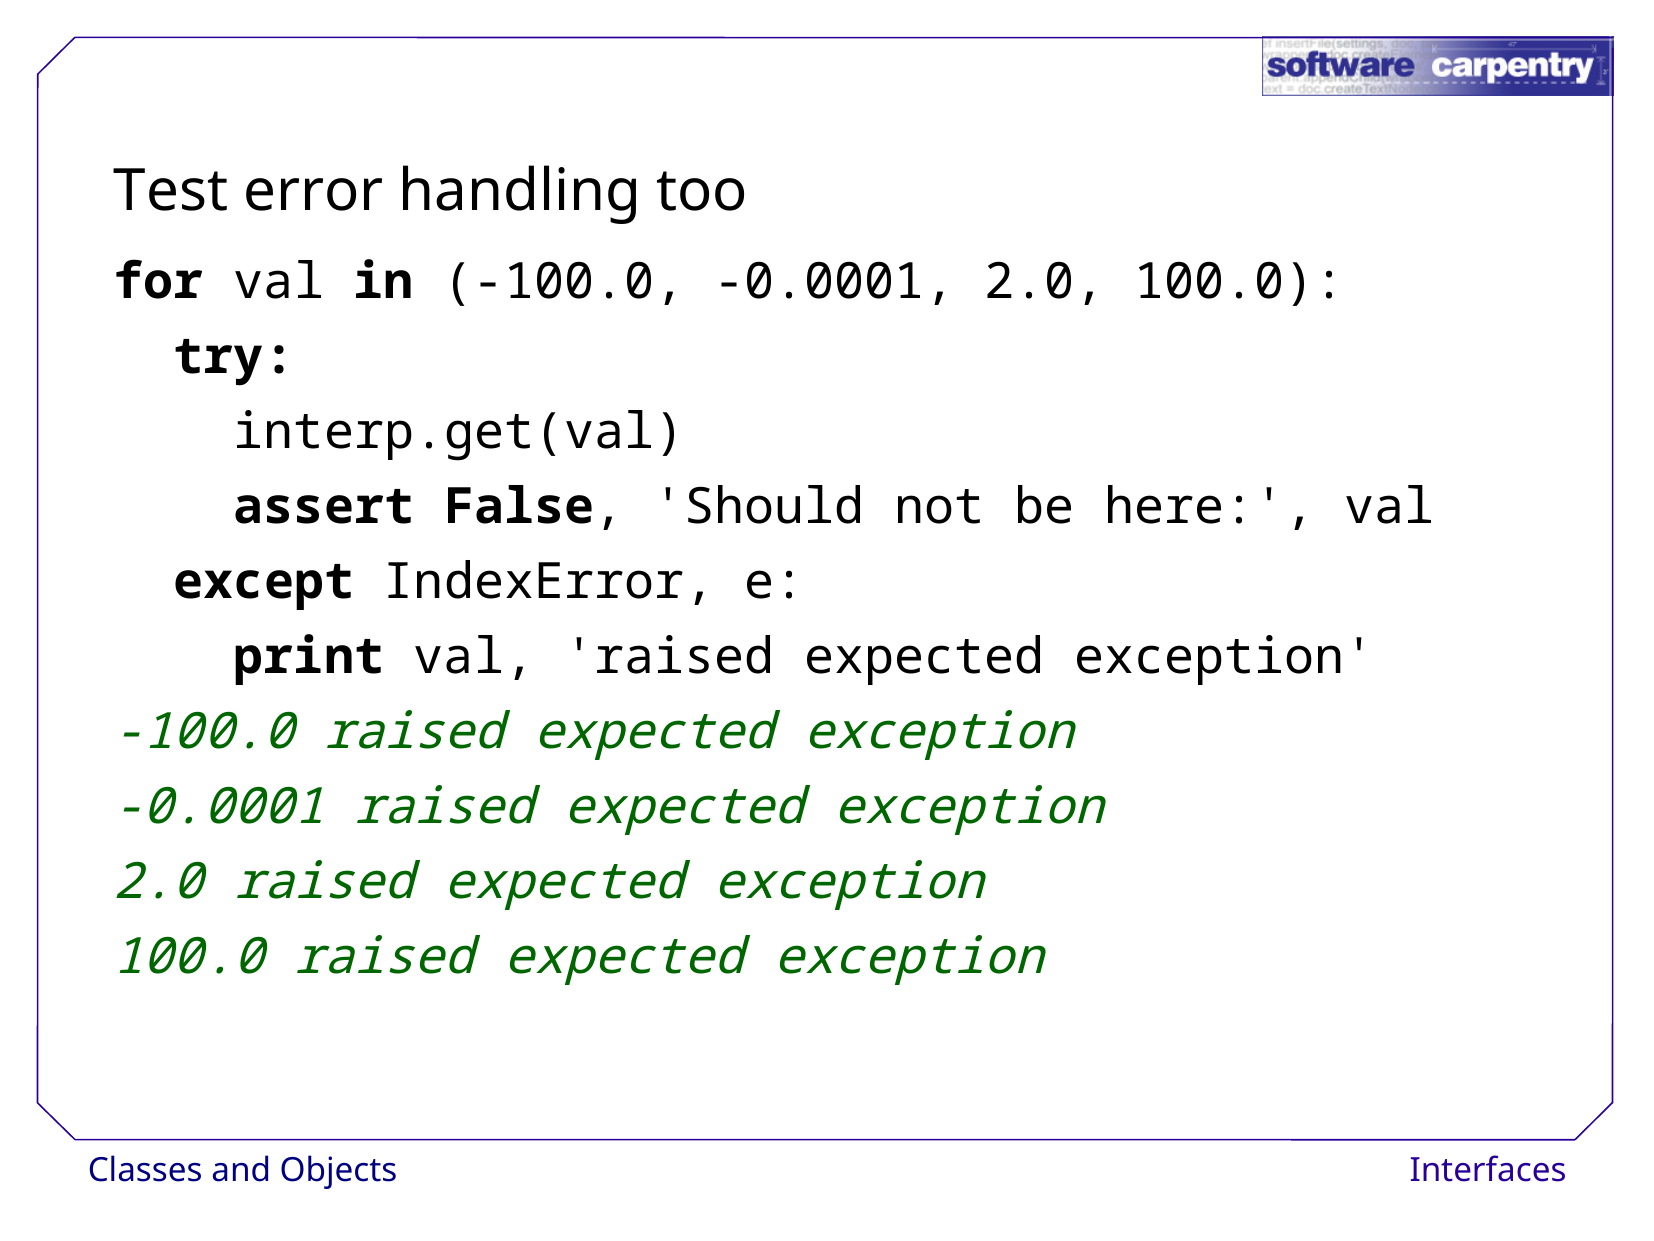

Test error handling too
for val in (-100.0, -0.0001, 2.0, 100.0):
 try:
 interp.get(val)
 assert False, 'Should not be here:', val
 except IndexError, e:
 print val, 'raised expected exception'
-100.0 raised expected exception
-0.0001 raised expected exception
2.0 raised expected exception
100.0 raised expected exception